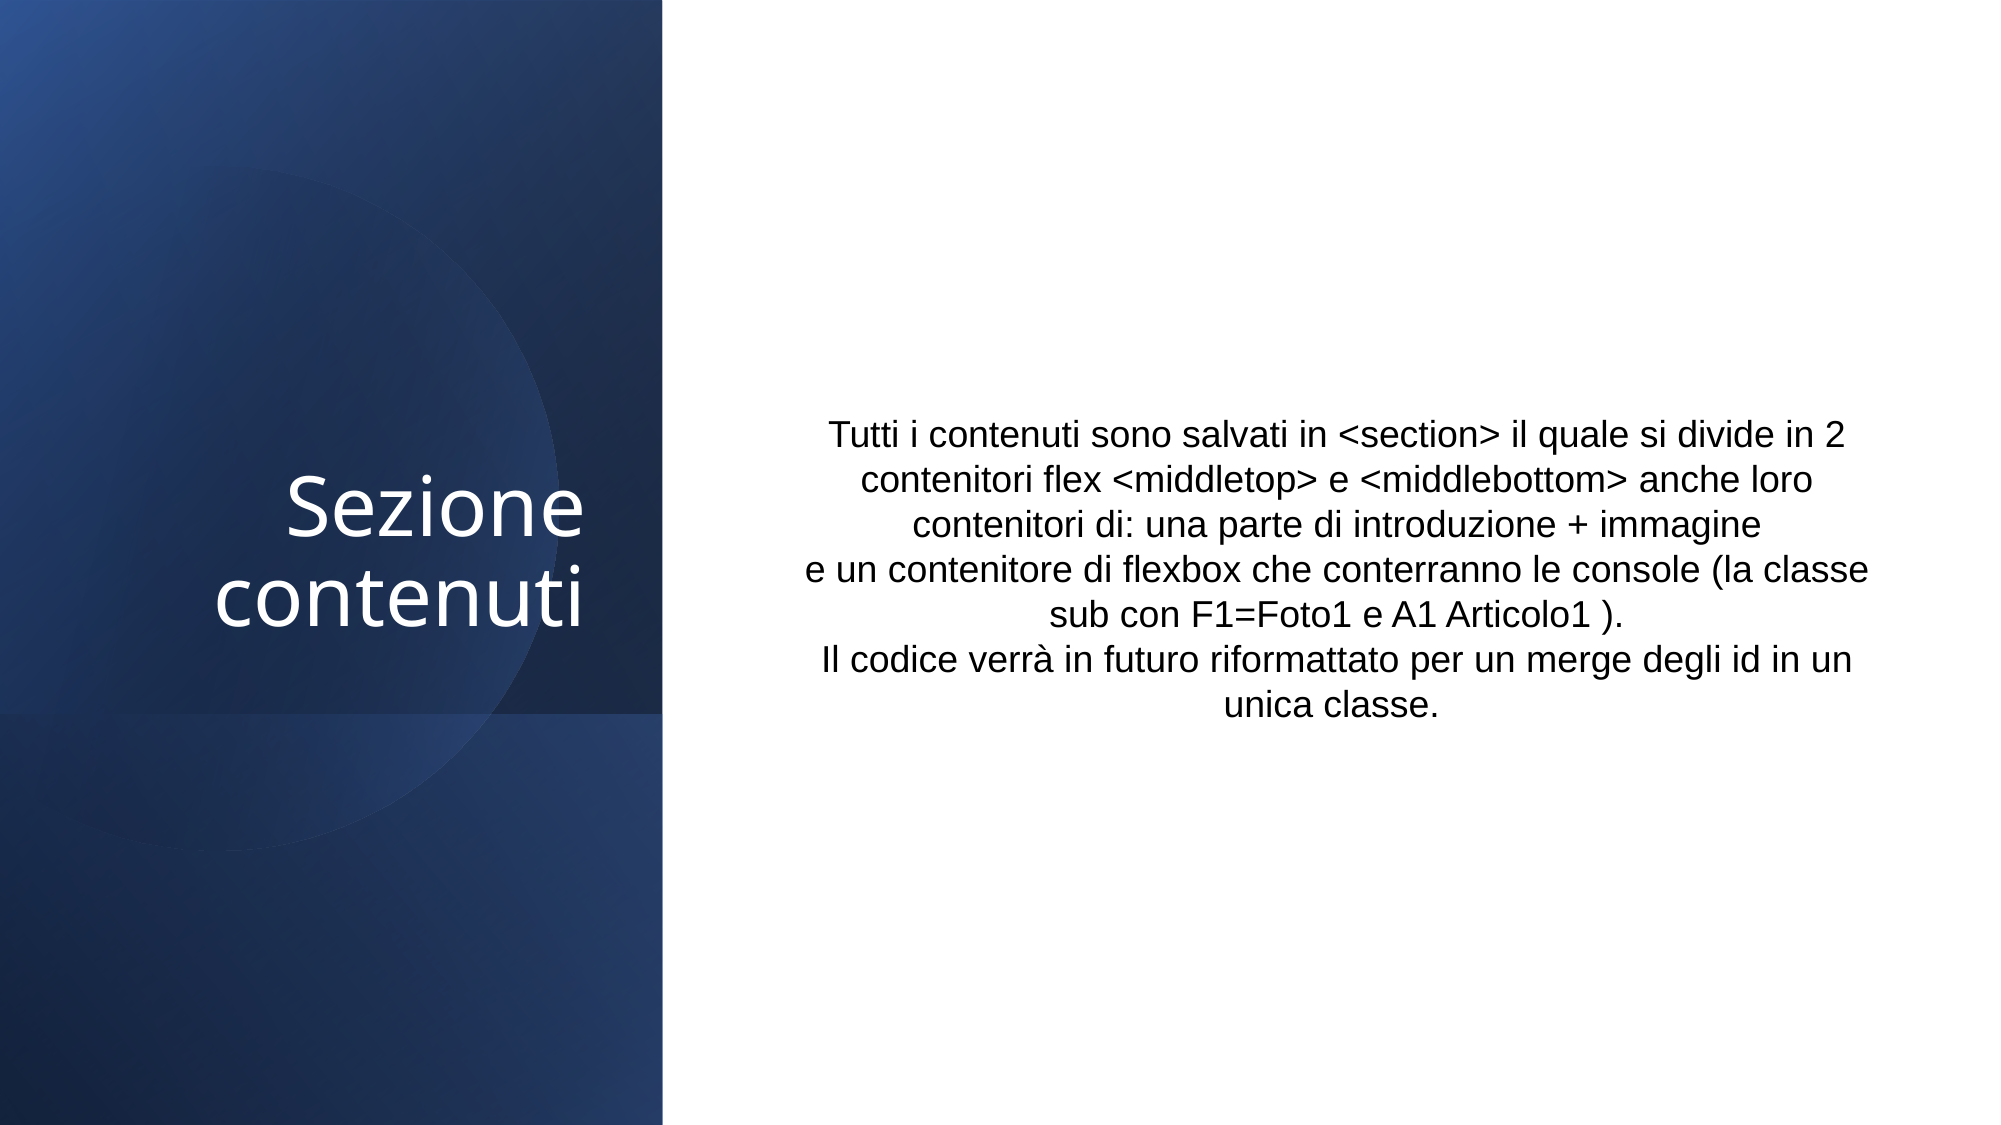

# Sezione contenuti
Tutti i contenuti sono salvati in <section> il quale si divide in 2 contenitori flex <middletop> e <middlebottom> anche loro contenitori di: una parte di introduzione + immagine
e un contenitore di flexbox che conterranno le console (la classe sub con F1=Foto1 e A1 Articolo1 ).
Il codice verrà in futuro riformattato per un merge degli id in un unica classe.